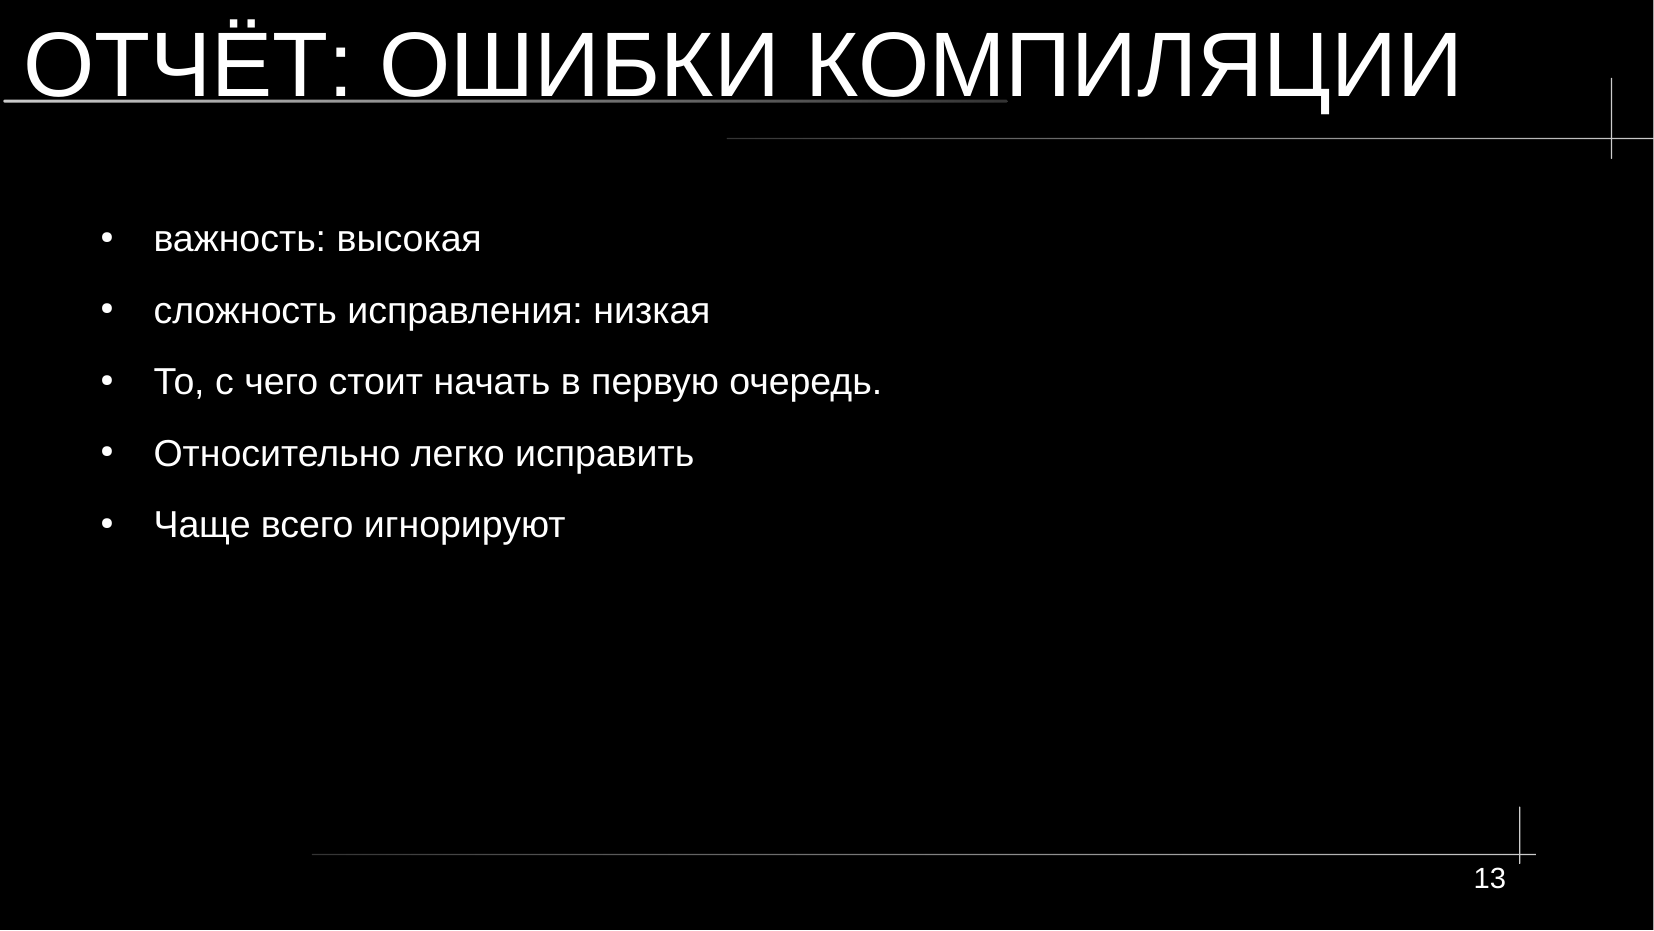

# ОТЧЁТ: ОШИБКИ КОМПИЛЯЦИИ
важность: высокая
сложность исправления: низкая
То, с чего стоит начать в первую очередь.
Относительно легко исправить
Чаще всего игнорируют
13